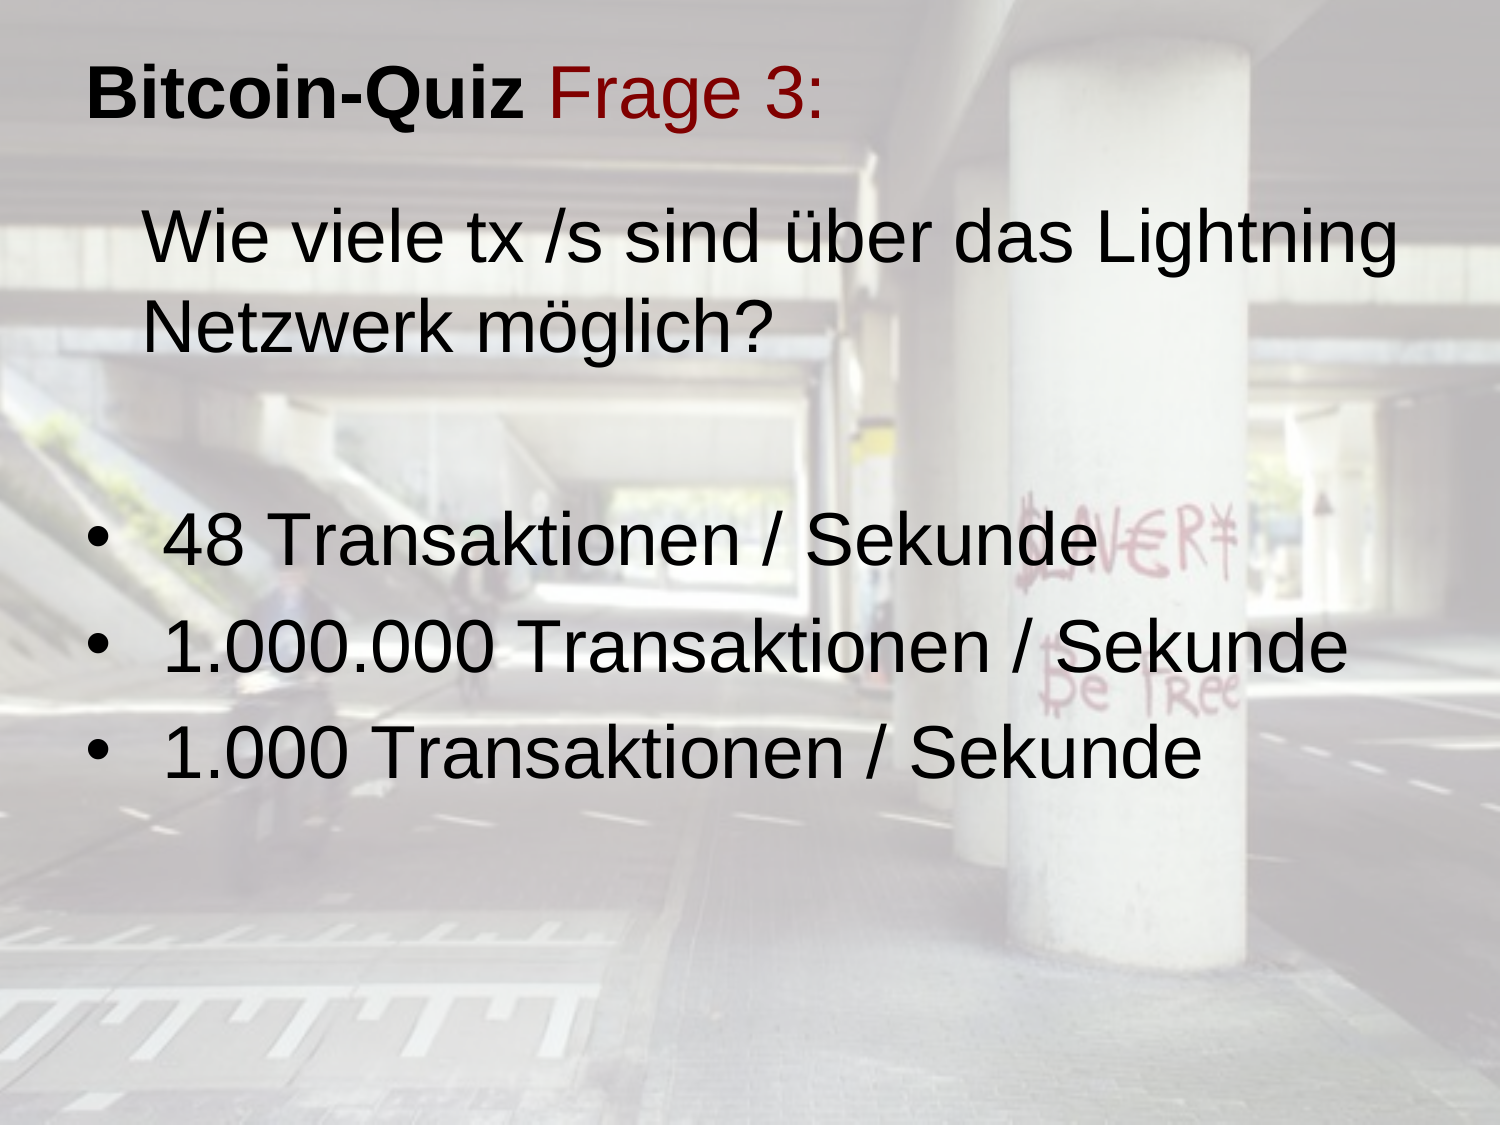

# Bitcoin-Quiz Frage 3:
Wie viele tx /s sind über das Lightning Netzwerk möglich?
 48 Transaktionen / Sekunde
 1.000.000 Transaktionen / Sekunde
 1.000 Transaktionen / Sekunde